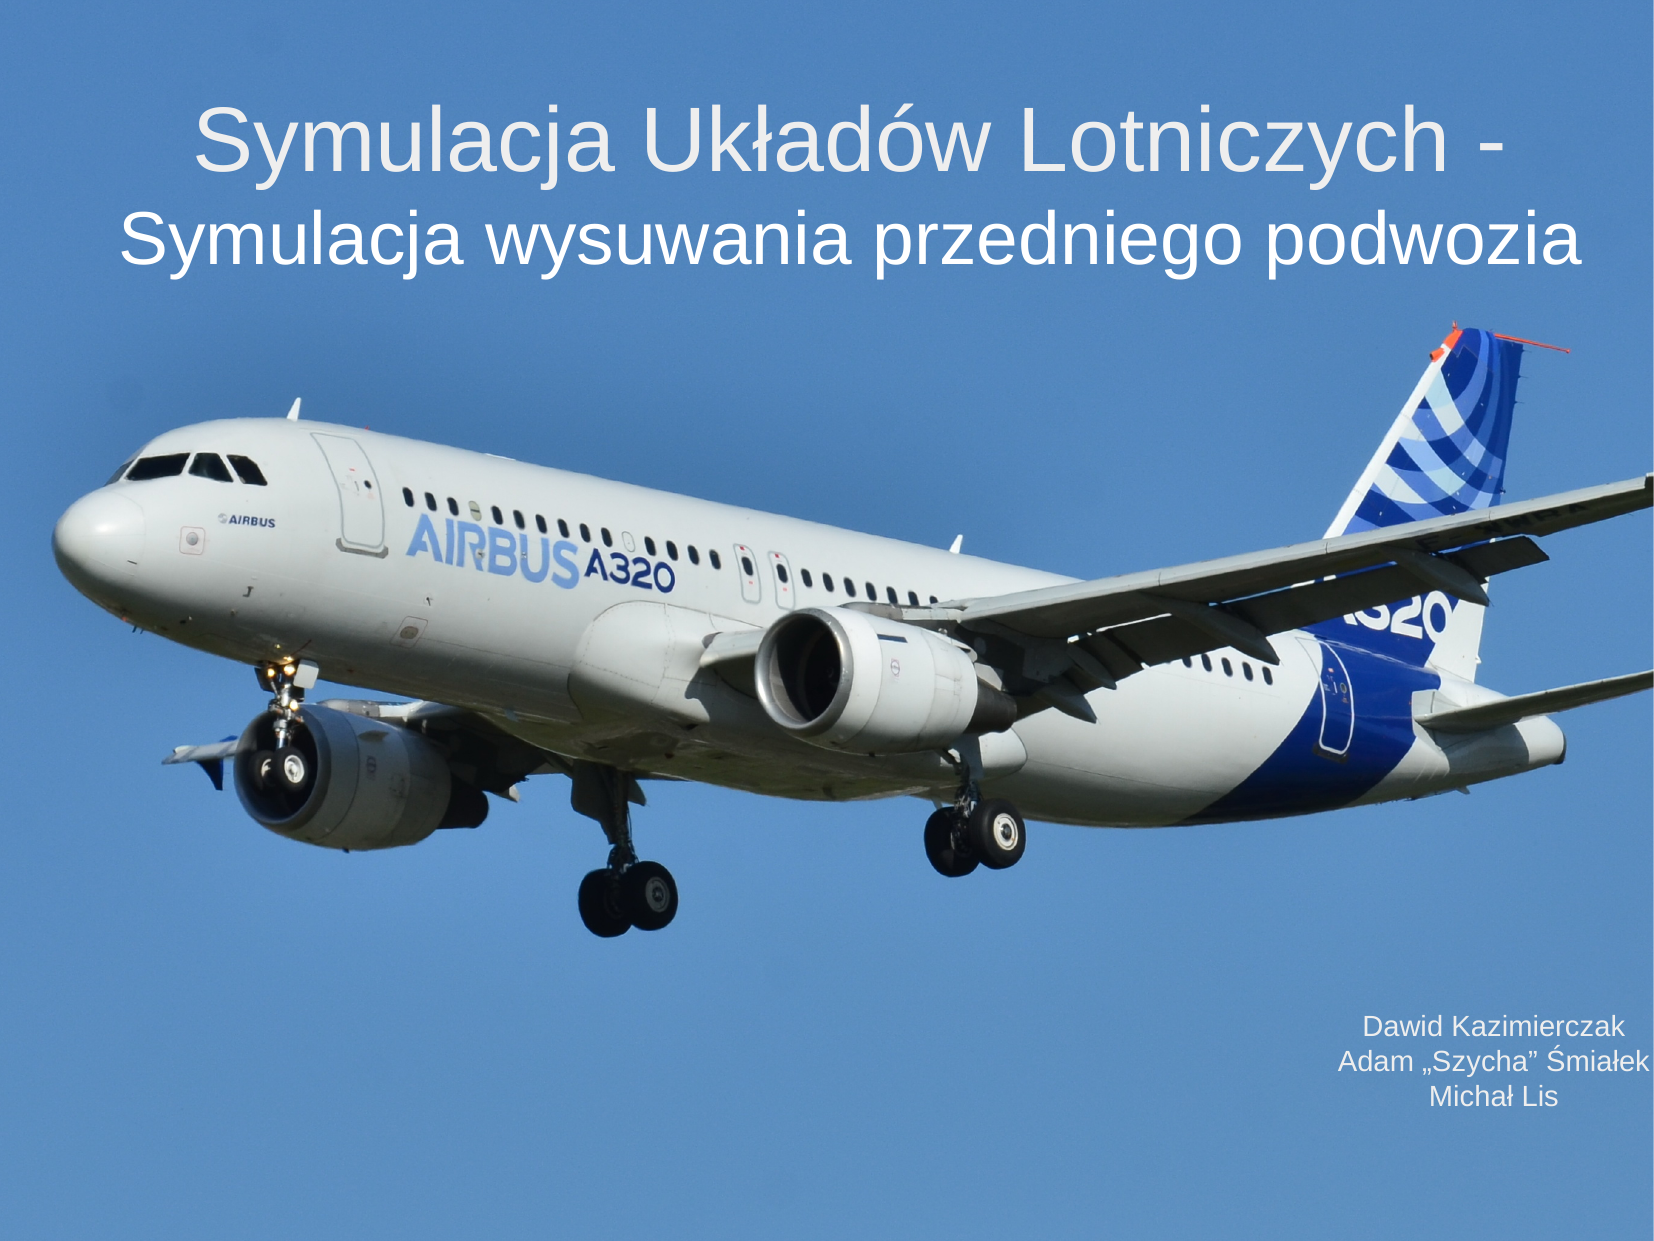

Symulacja Układów Lotniczych - Symulacja wysuwania przedniego podwozia
#
Dawid Kazimierczak
Adam „Szycha” Śmiałek
Michał Lis